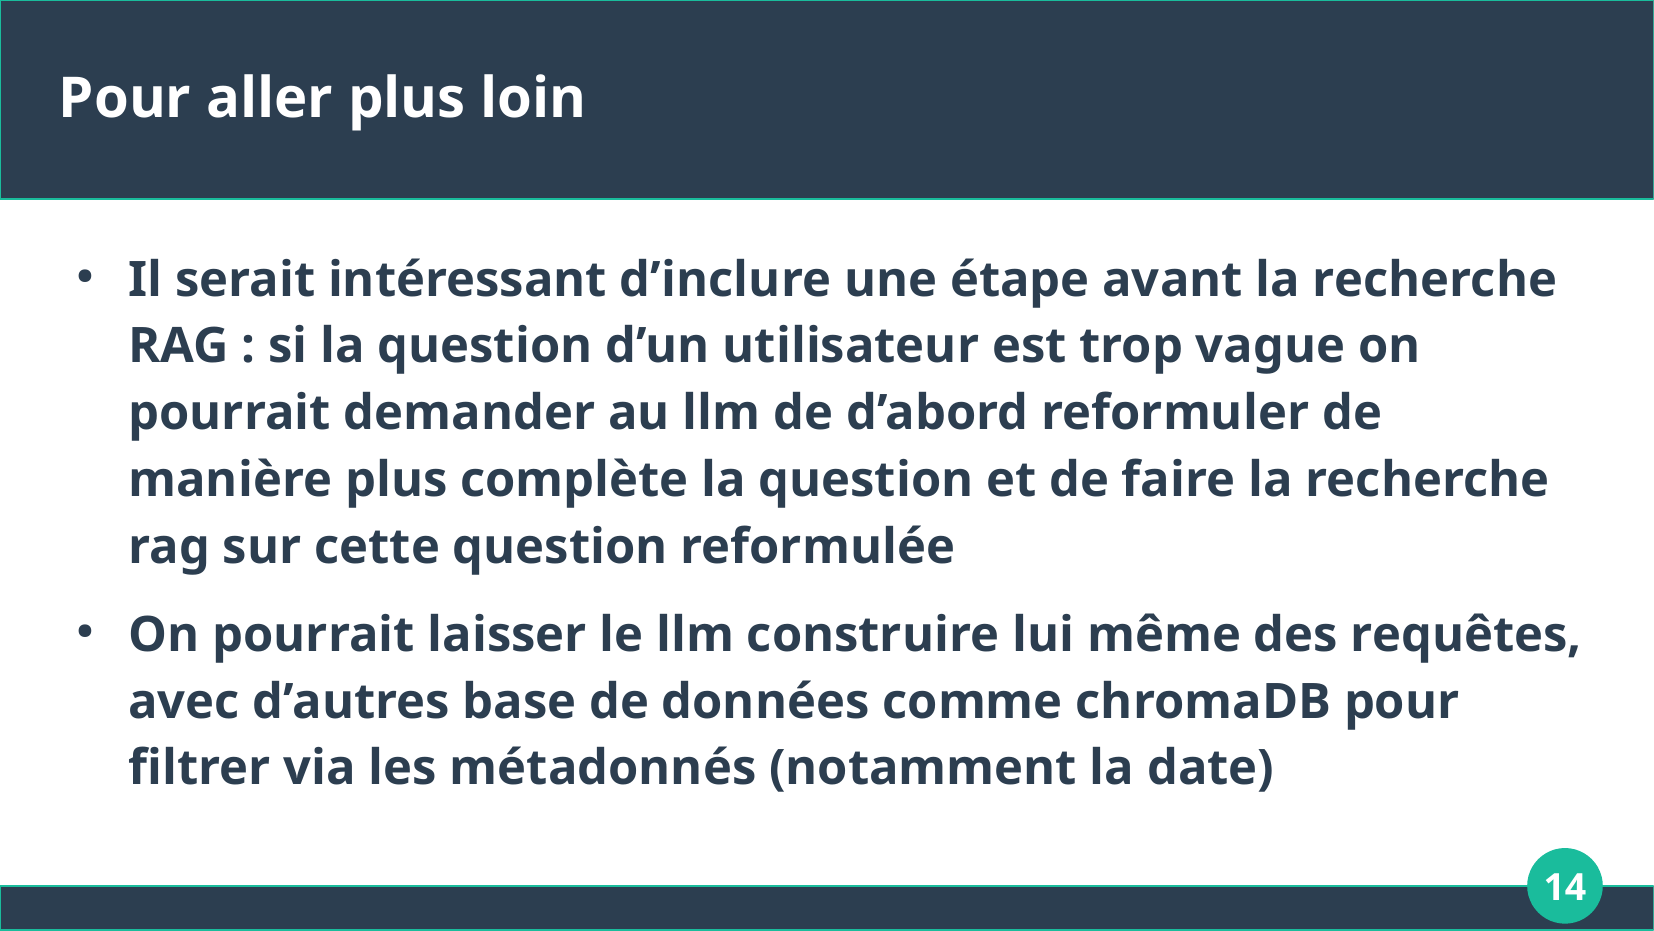

# Pour aller plus loin
Il serait intéressant d’inclure une étape avant la recherche RAG : si la question d’un utilisateur est trop vague on pourrait demander au llm de d’abord reformuler de manière plus complète la question et de faire la recherche rag sur cette question reformulée
On pourrait laisser le llm construire lui même des requêtes, avec d’autres base de données comme chromaDB pour filtrer via les métadonnés (notamment la date)
14